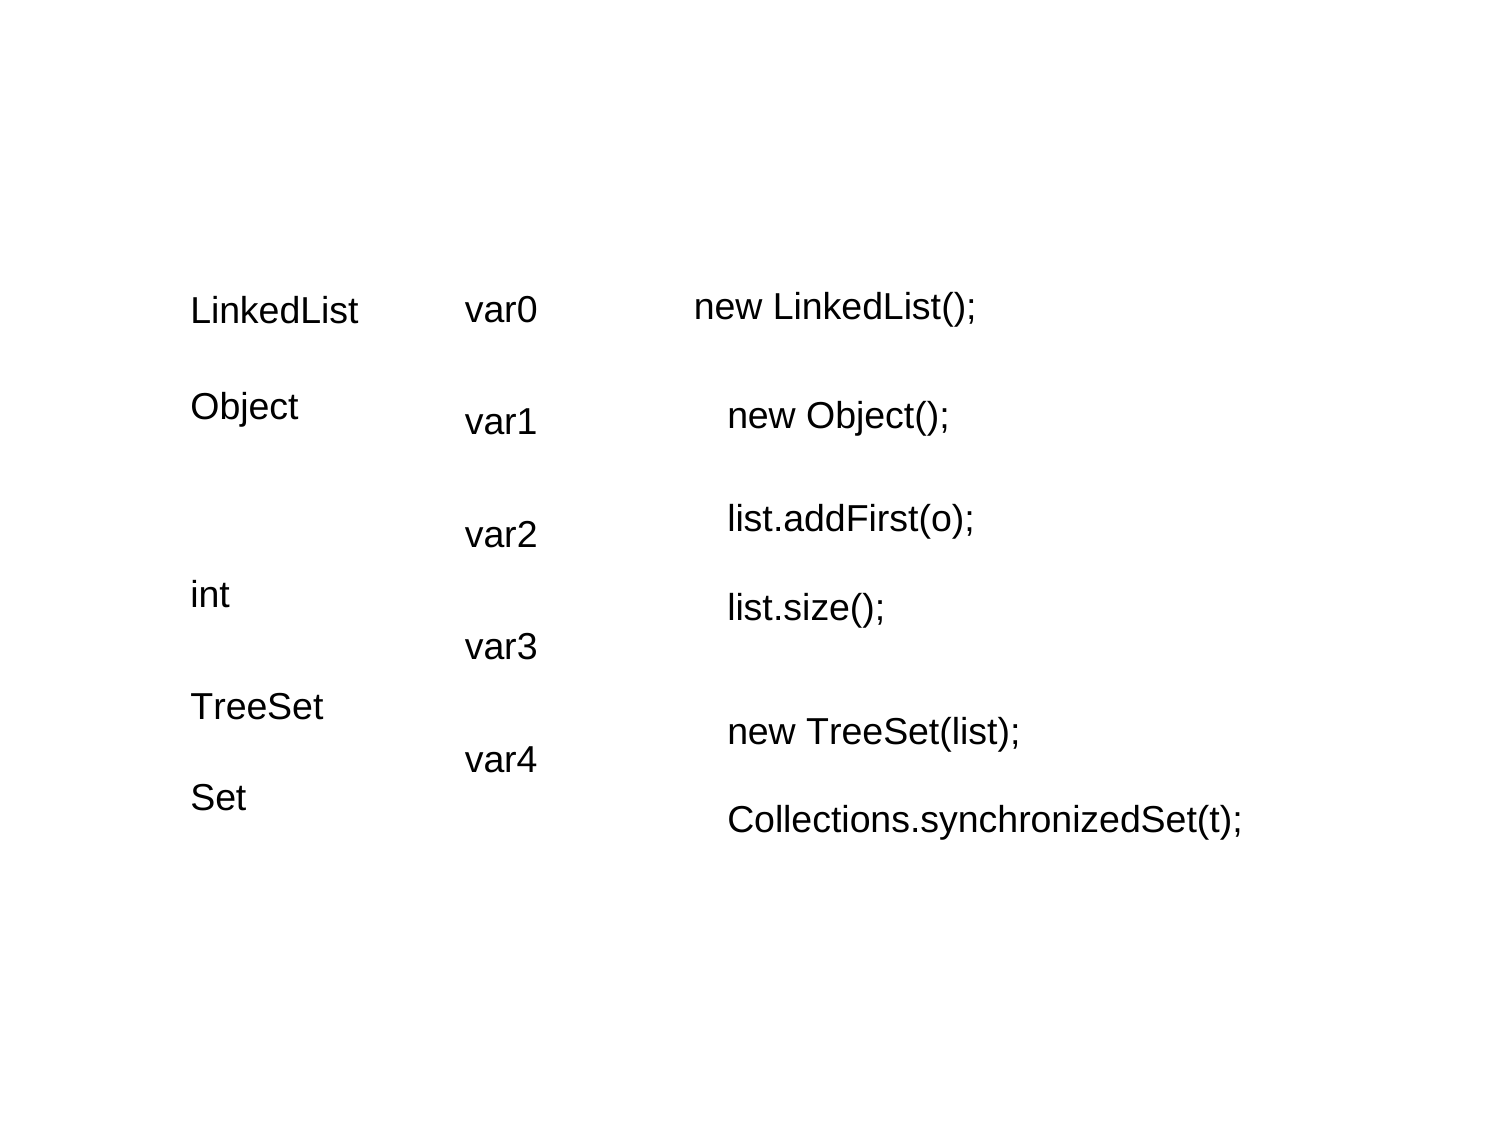

new LinkedList();
var0
LinkedList
Object
new Object();
var1
list.addFirst(o);
var2
int
list.size();
var3
TreeSet
new TreeSet(list);
var4
Set
Collections.synchronizedSet(t);